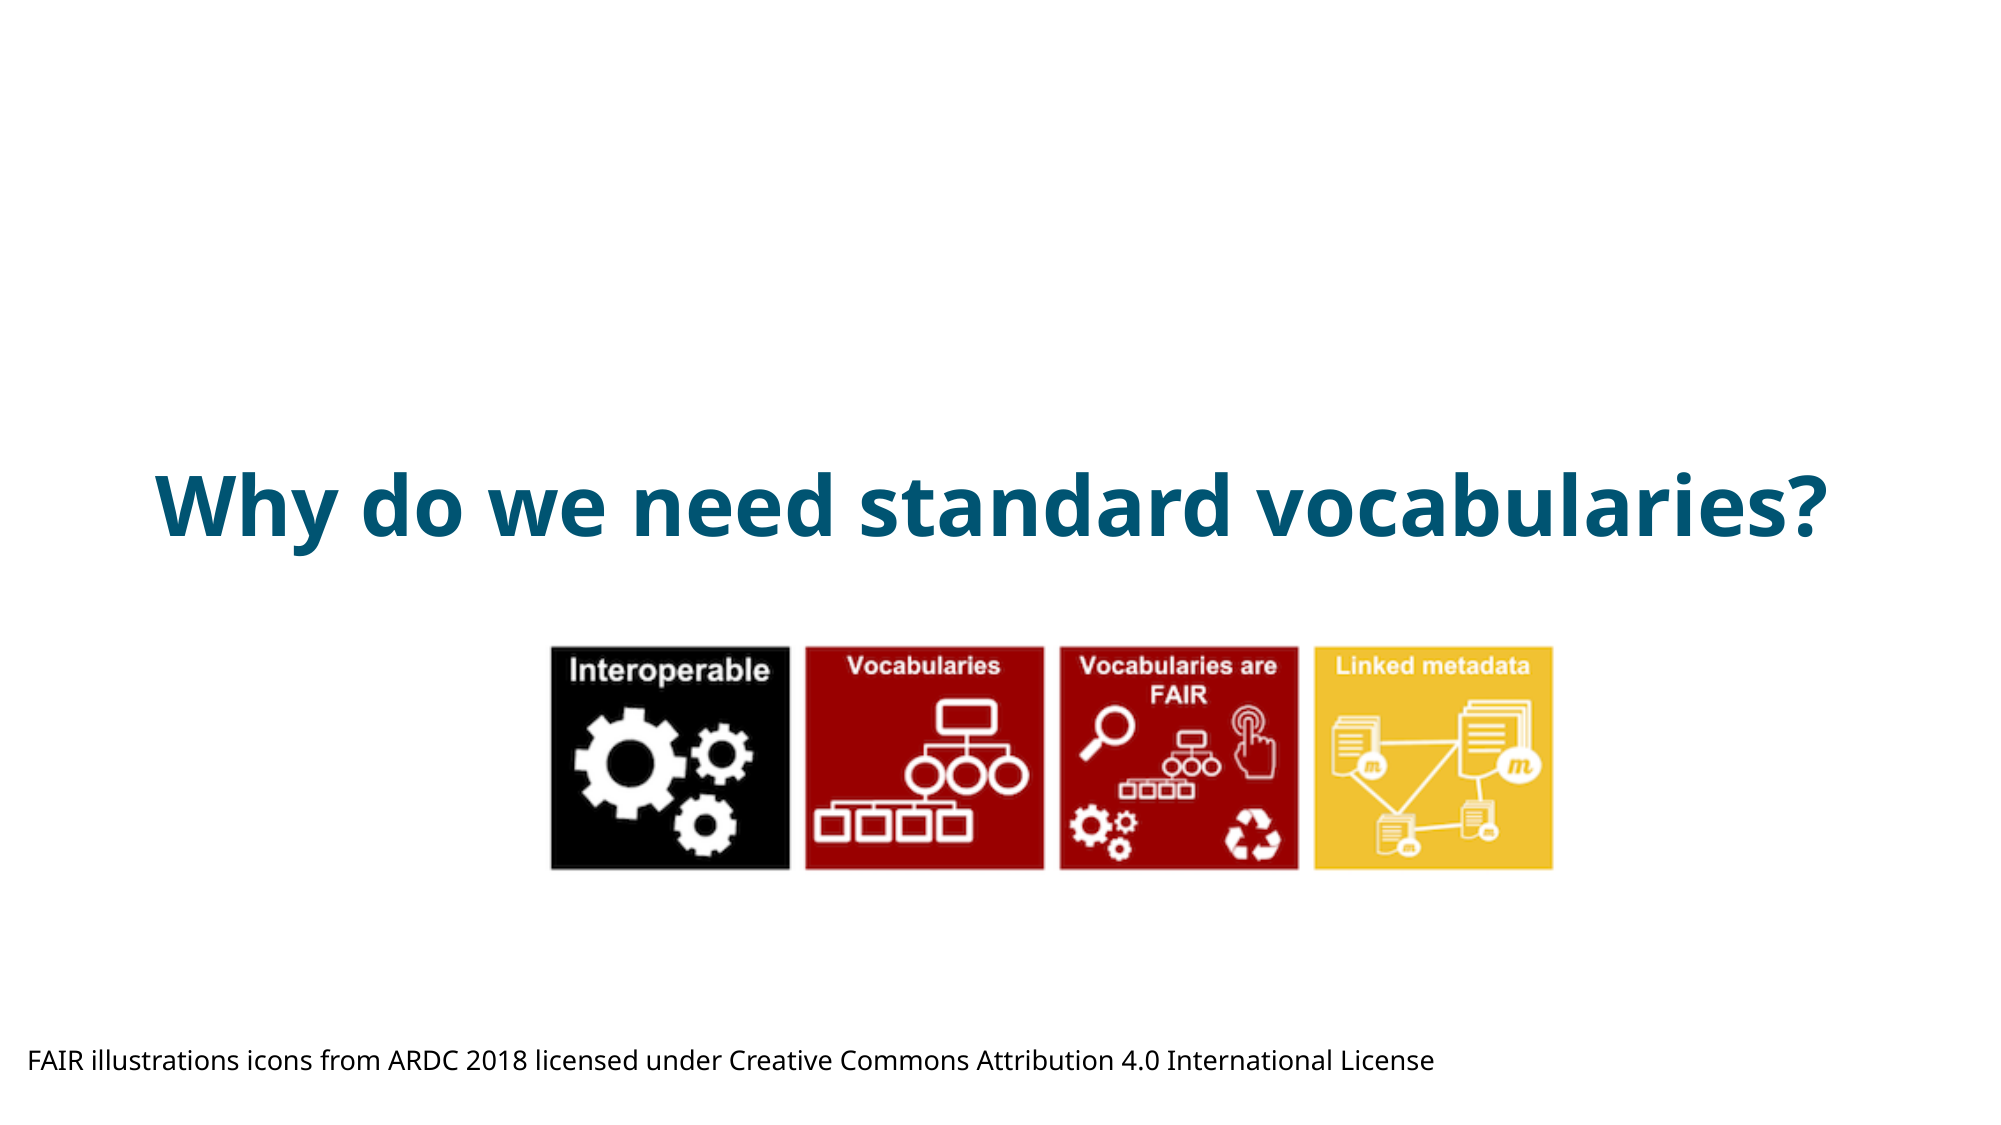

# Why do we need standard vocabularies?
FAIR illustrations icons from ARDC 2018 licensed under Creative Commons Attribution 4.0 International License